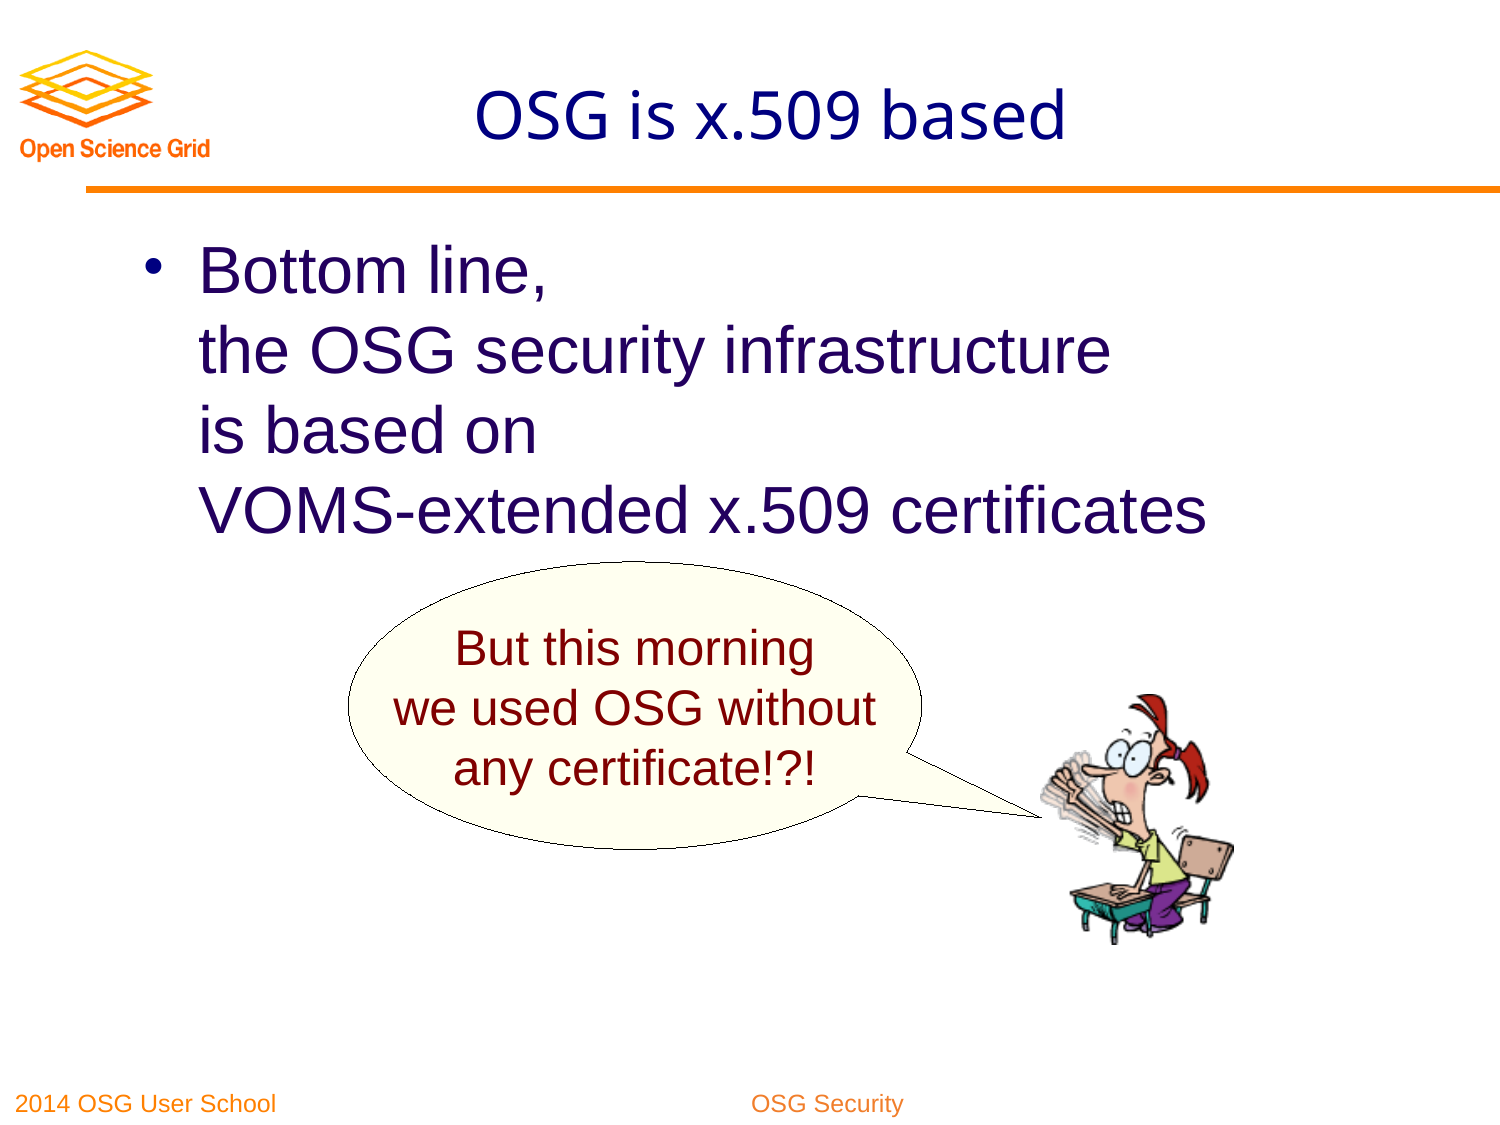

# OSG is x.509 based
Bottom line,
the OSG security infrastructure
is based on
VOMS-extended x.509 certificates
But this morning
we used OSG without
any certificate!?!